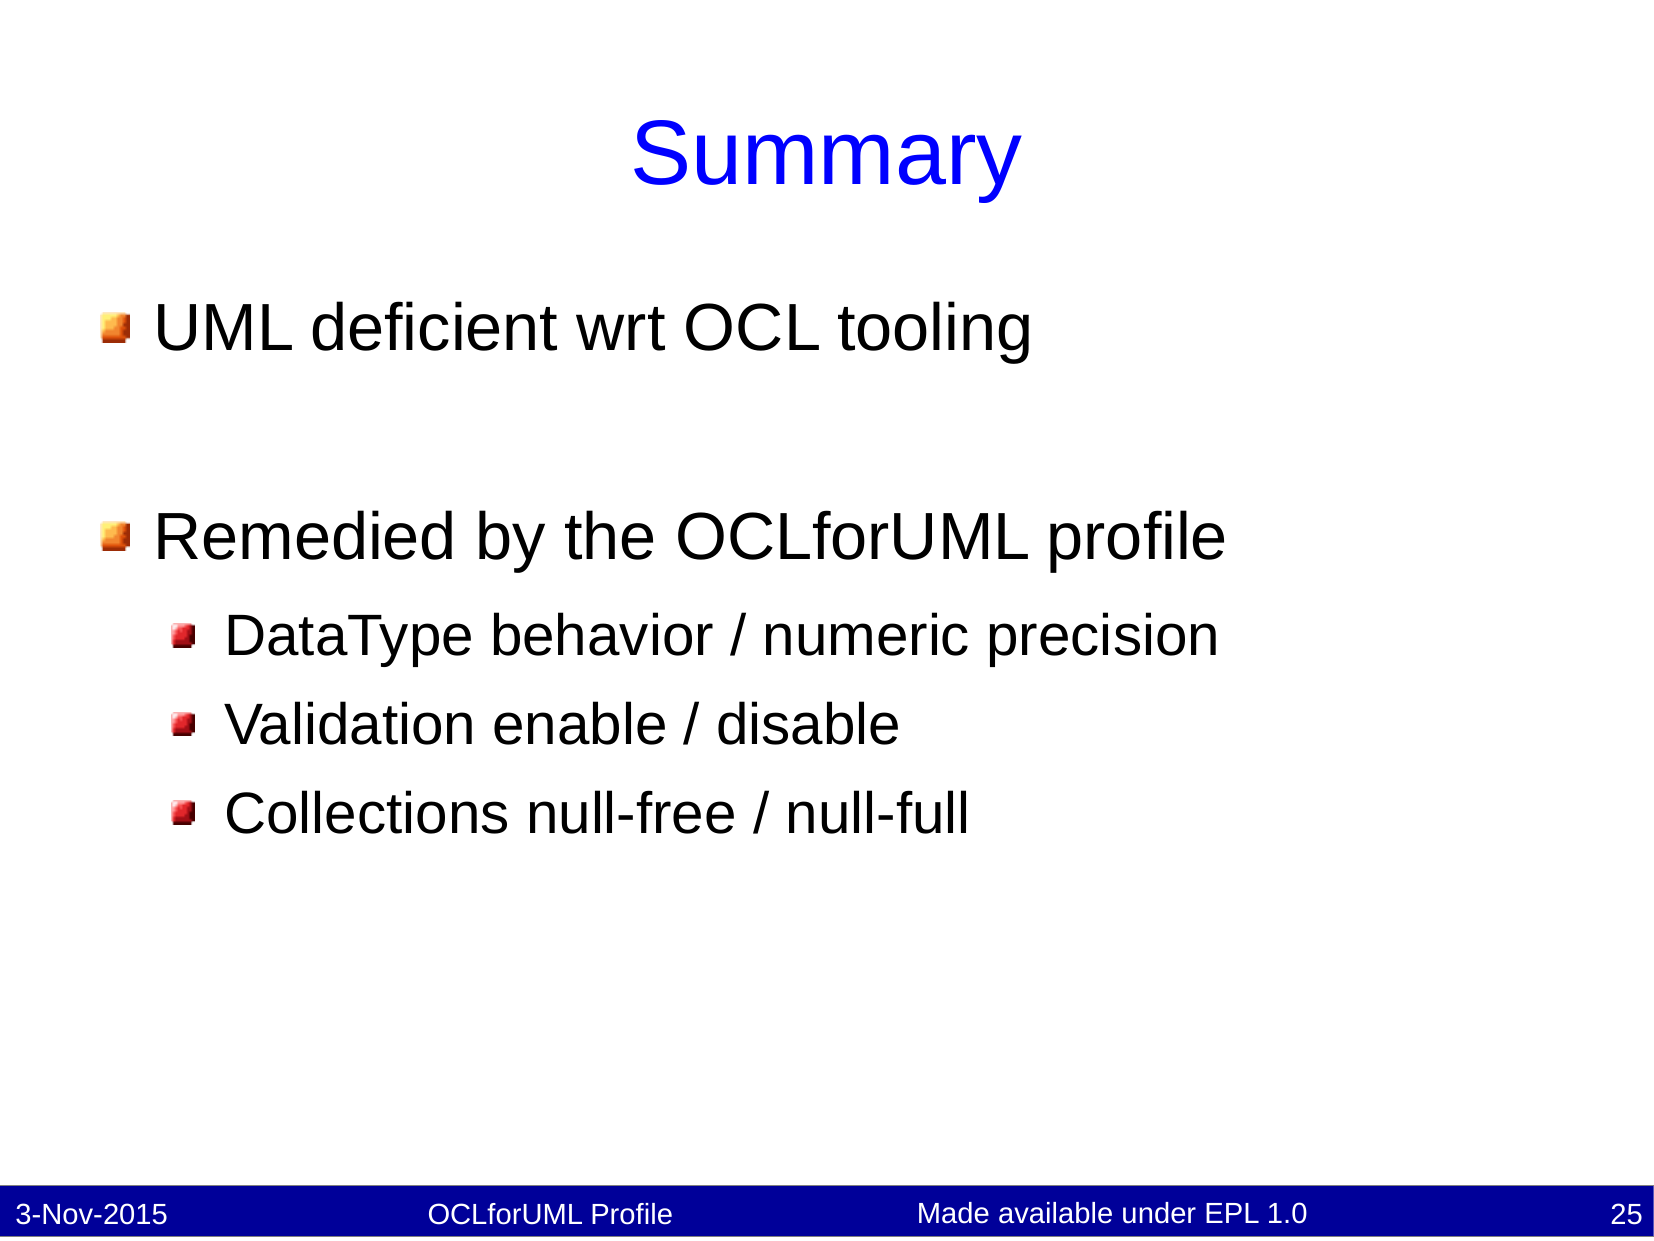

# Summary
UML deficient wrt OCL tooling
Remedied by the OCLforUML profile
DataType behavior / numeric precision
Validation enable / disable
Collections null-free / null-full
3-Nov-2015
OCLforUML Profile
25